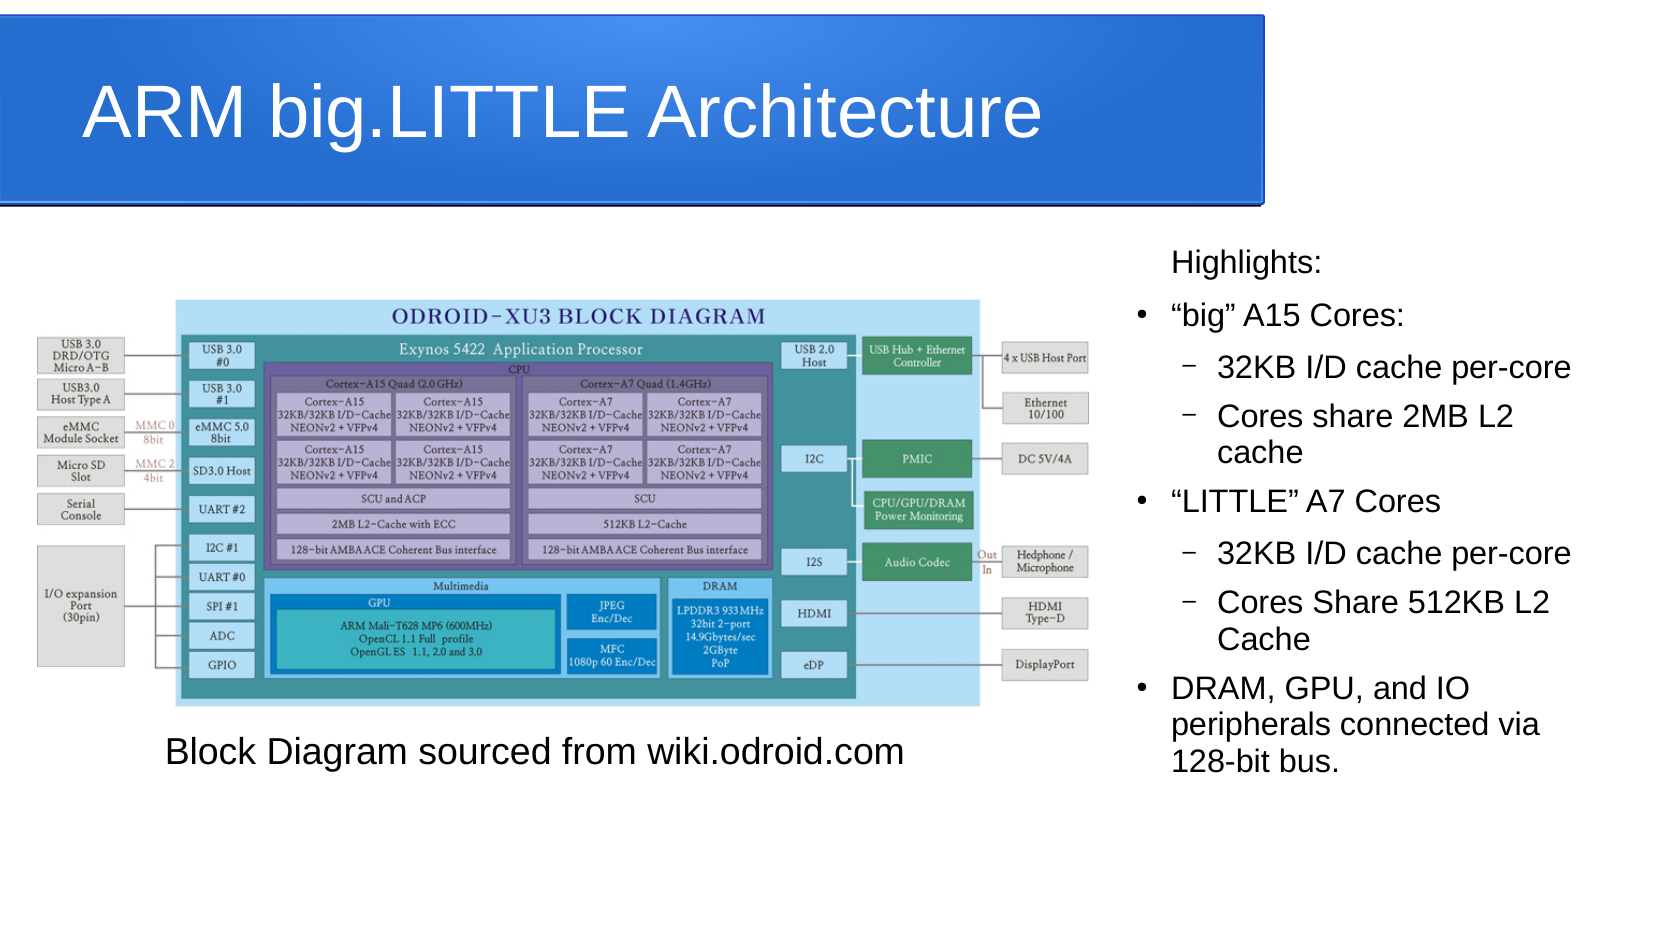

# ARM big.LITTLE Architecture
Highlights:
“big” A15 Cores:
32KB I/D cache per-core
Cores share 2MB L2 cache
“LITTLE” A7 Cores
32KB I/D cache per-core
Cores Share 512KB L2 Cache
DRAM, GPU, and IO peripherals connected via 128-bit bus.
Block Diagram sourced from wiki.odroid.com